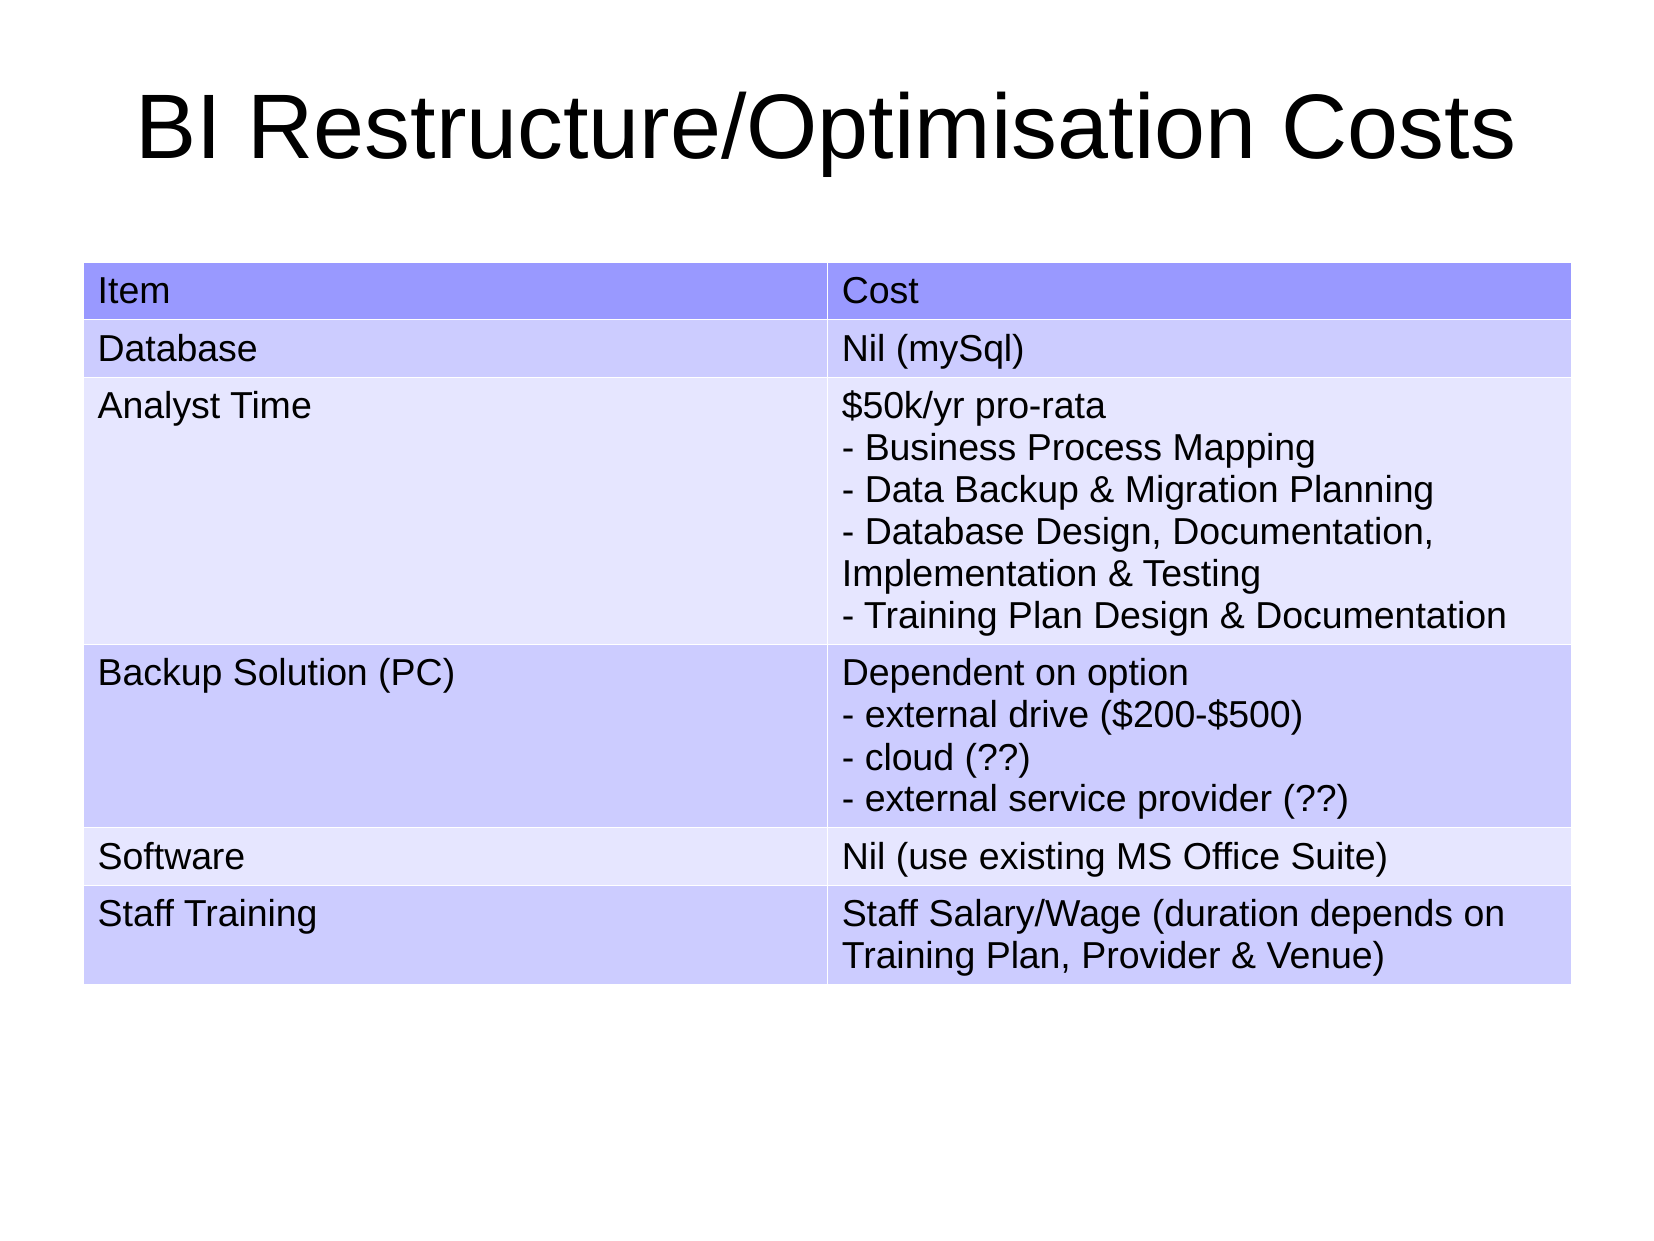

# BI Restructure/Optimisation Costs
| Item | Cost |
| --- | --- |
| Database | Nil (mySql) |
| Analyst Time | $50k/yr pro-rata - Business Process Mapping - Data Backup & Migration Planning - Database Design, Documentation, Implementation & Testing - Training Plan Design & Documentation |
| Backup Solution (PC) | Dependent on option - external drive ($200-$500) - cloud (??) - external service provider (??) |
| Software | Nil (use existing MS Office Suite) |
| Staff Training | Staff Salary/Wage (duration depends on Training Plan, Provider & Venue) |